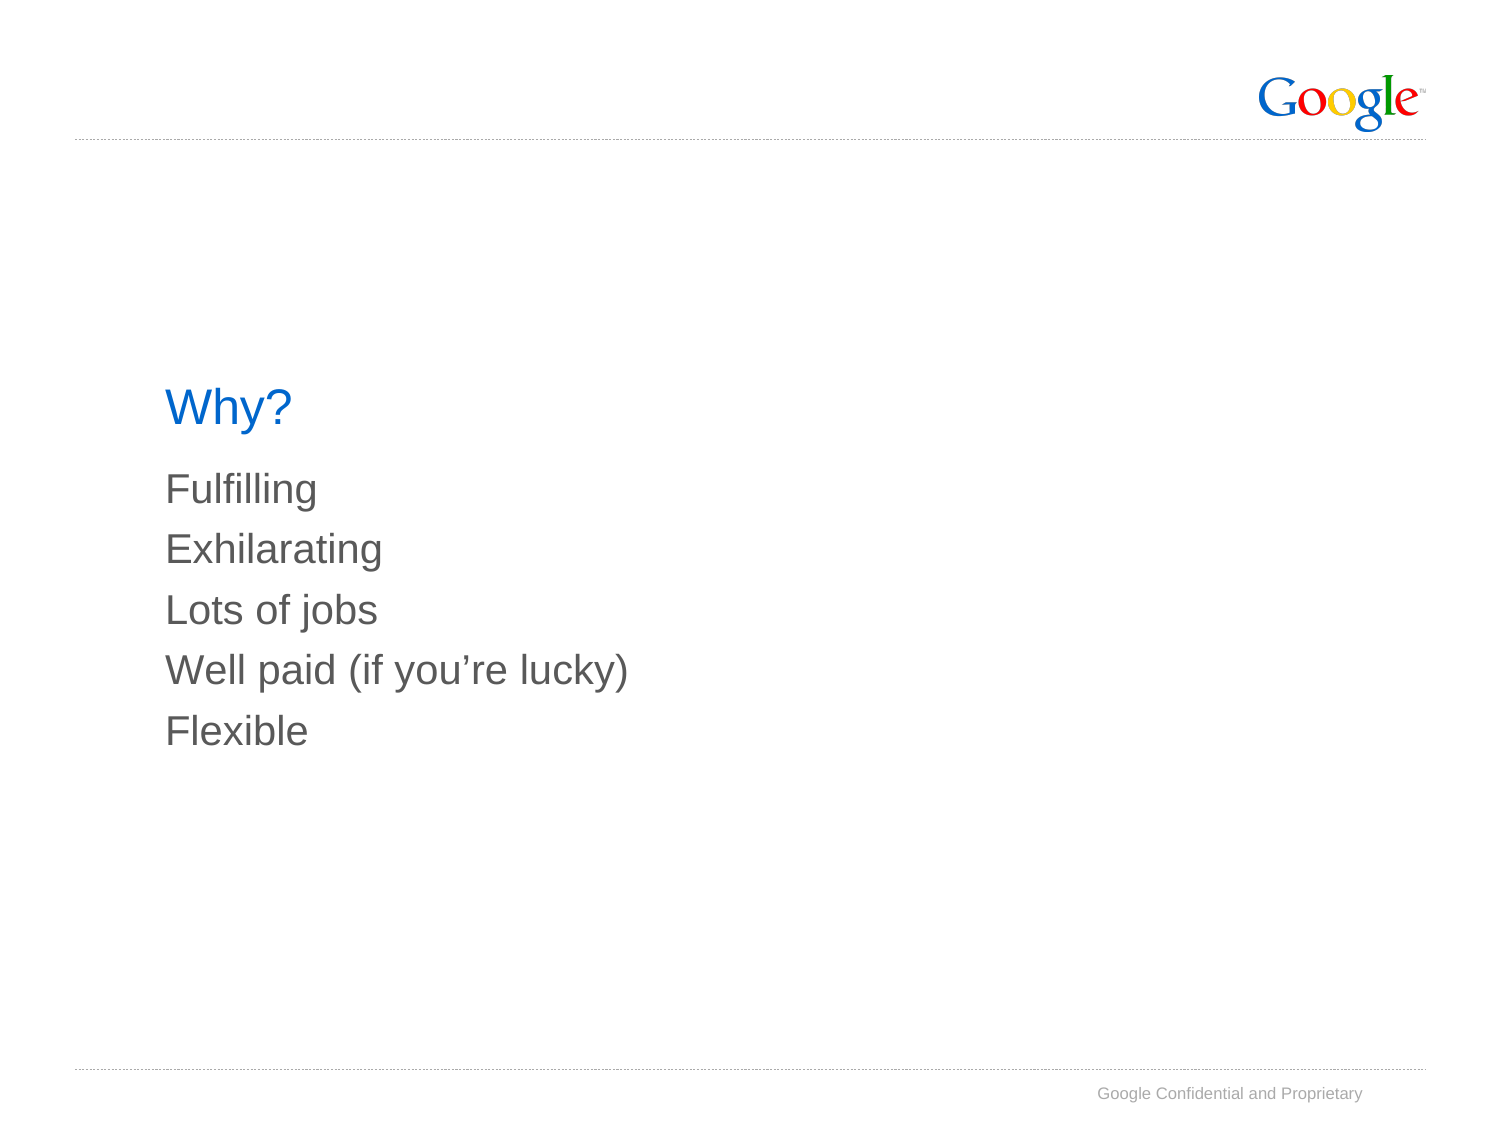

# Why?
Fulfilling
Exhilarating
Lots of jobs
Well paid (if you’re lucky)
Flexible